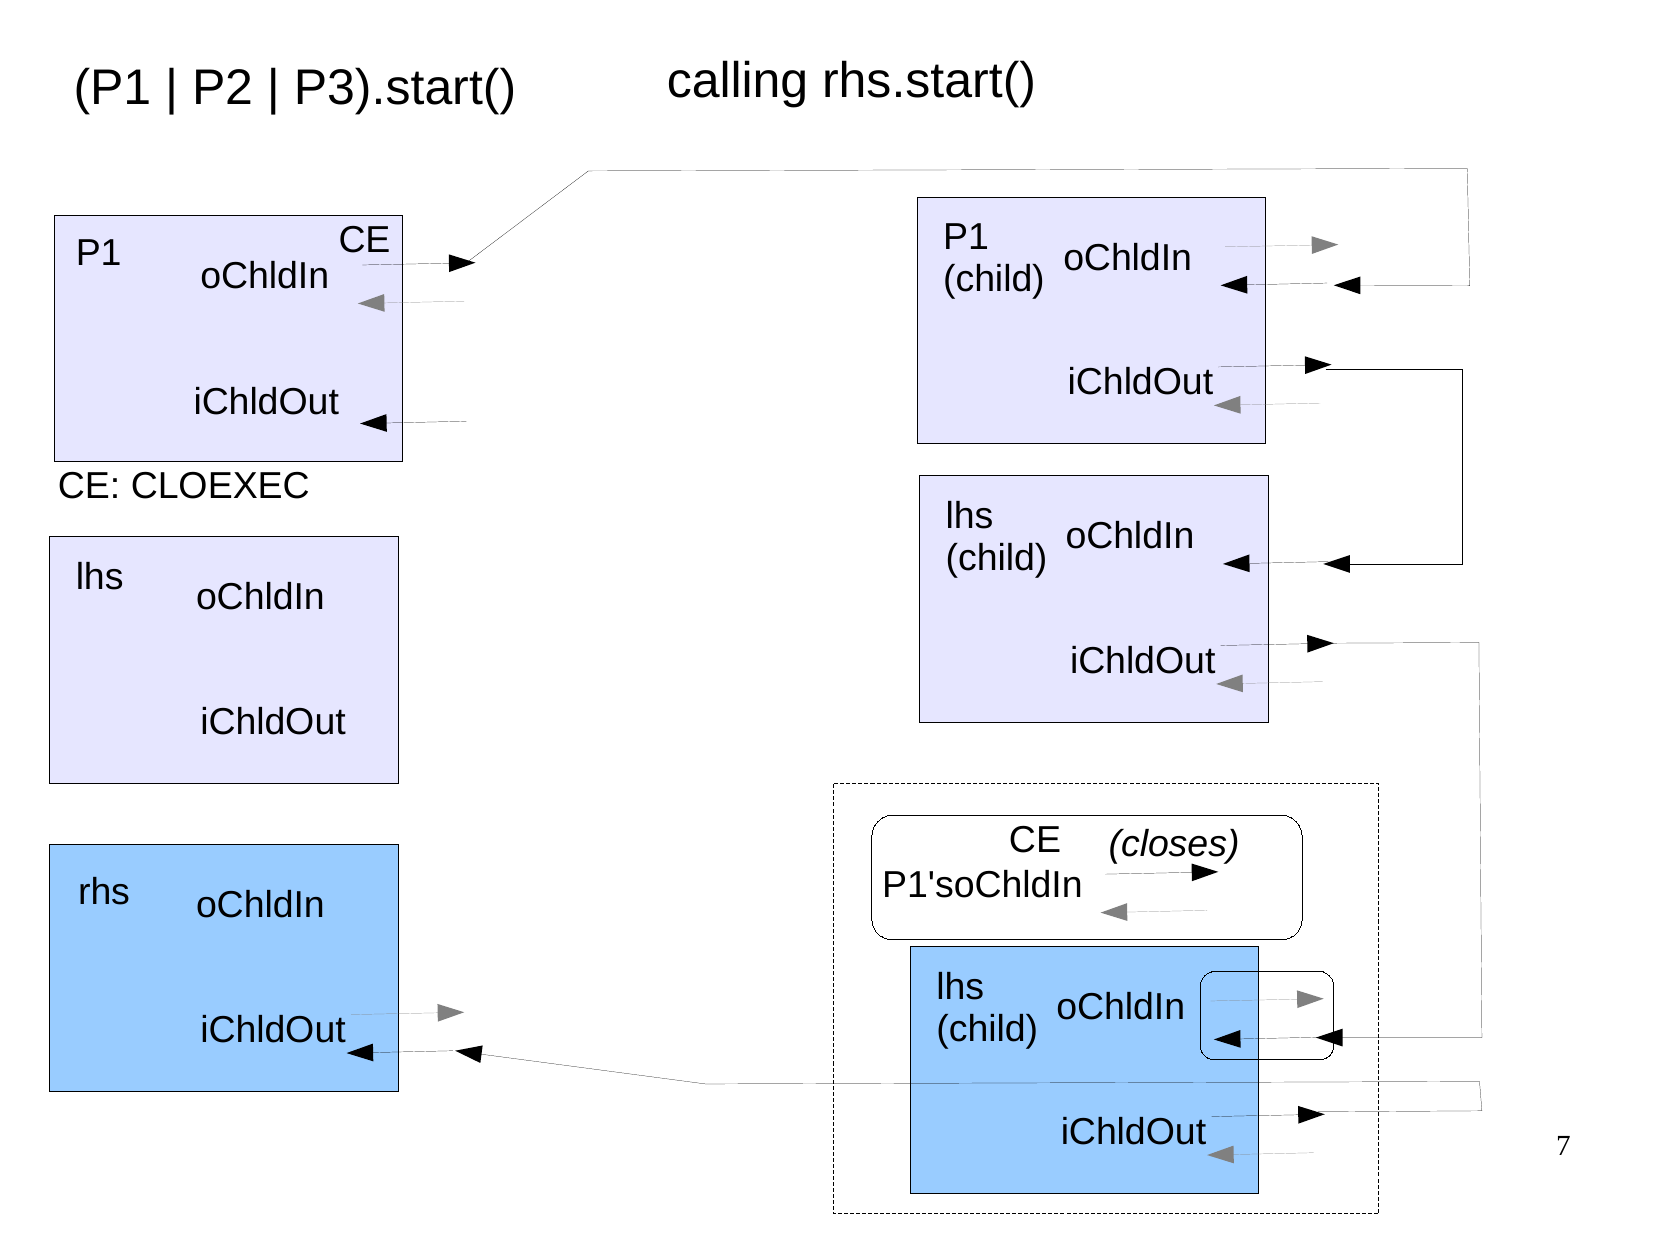

calling rhs.start()
(P1 | P2 | P3).start()
P1
(child)
CE
P1
oChldIn
oChldIn
iChldOut
iChldOut
CE: CLOEXEC
lhs
(child)
oChldIn
lhs
oChldIn
iChldOut
iChldOut
CE
(closes)
P1'soChldIn
rhs
oChldIn
lhs
(child)
oChldIn
iChldOut
iChldOut
7